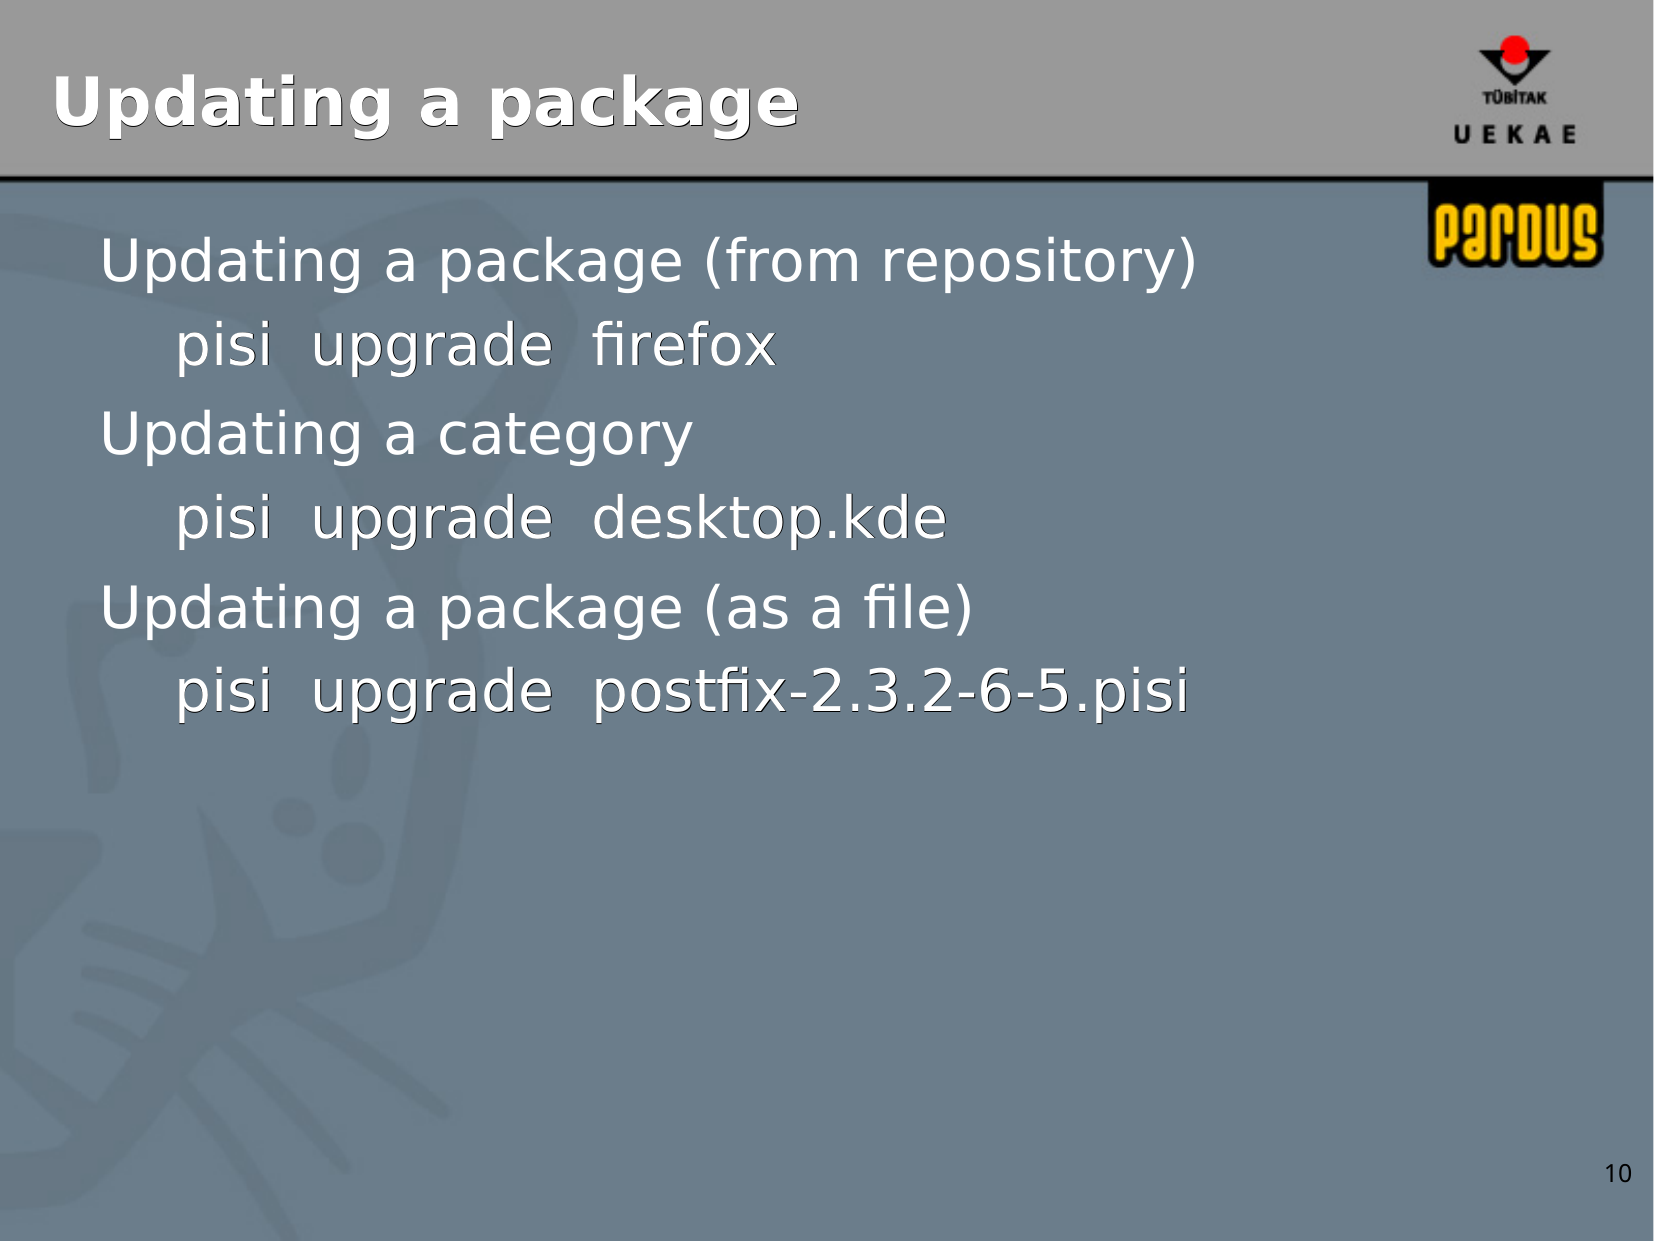

# Updating a package
Updating a package (from repository)
pisi upgrade firefox
Updating a category
pisi upgrade desktop.kde
Updating a package (as a file)
pisi upgrade postfix-2.3.2-6-5.pisi